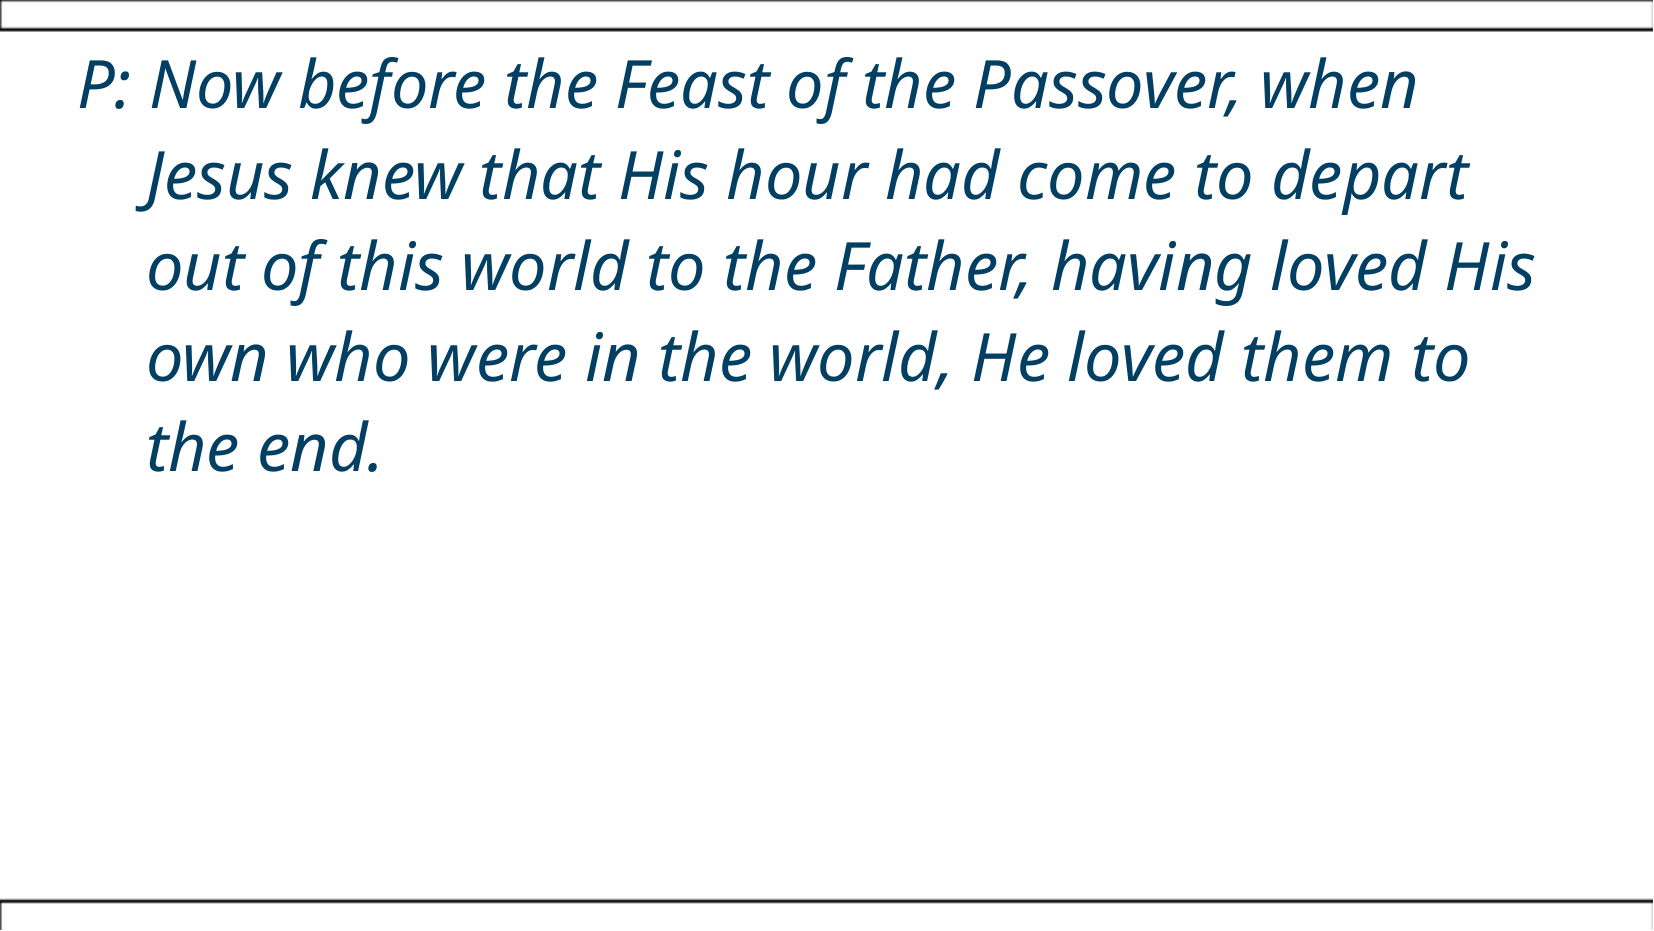

P: Now before the Feast of the Passover, when
 Jesus knew that His hour had come to depart
 out of this world to the Father, having loved His
 own who were in the world, He loved them to
 the end.